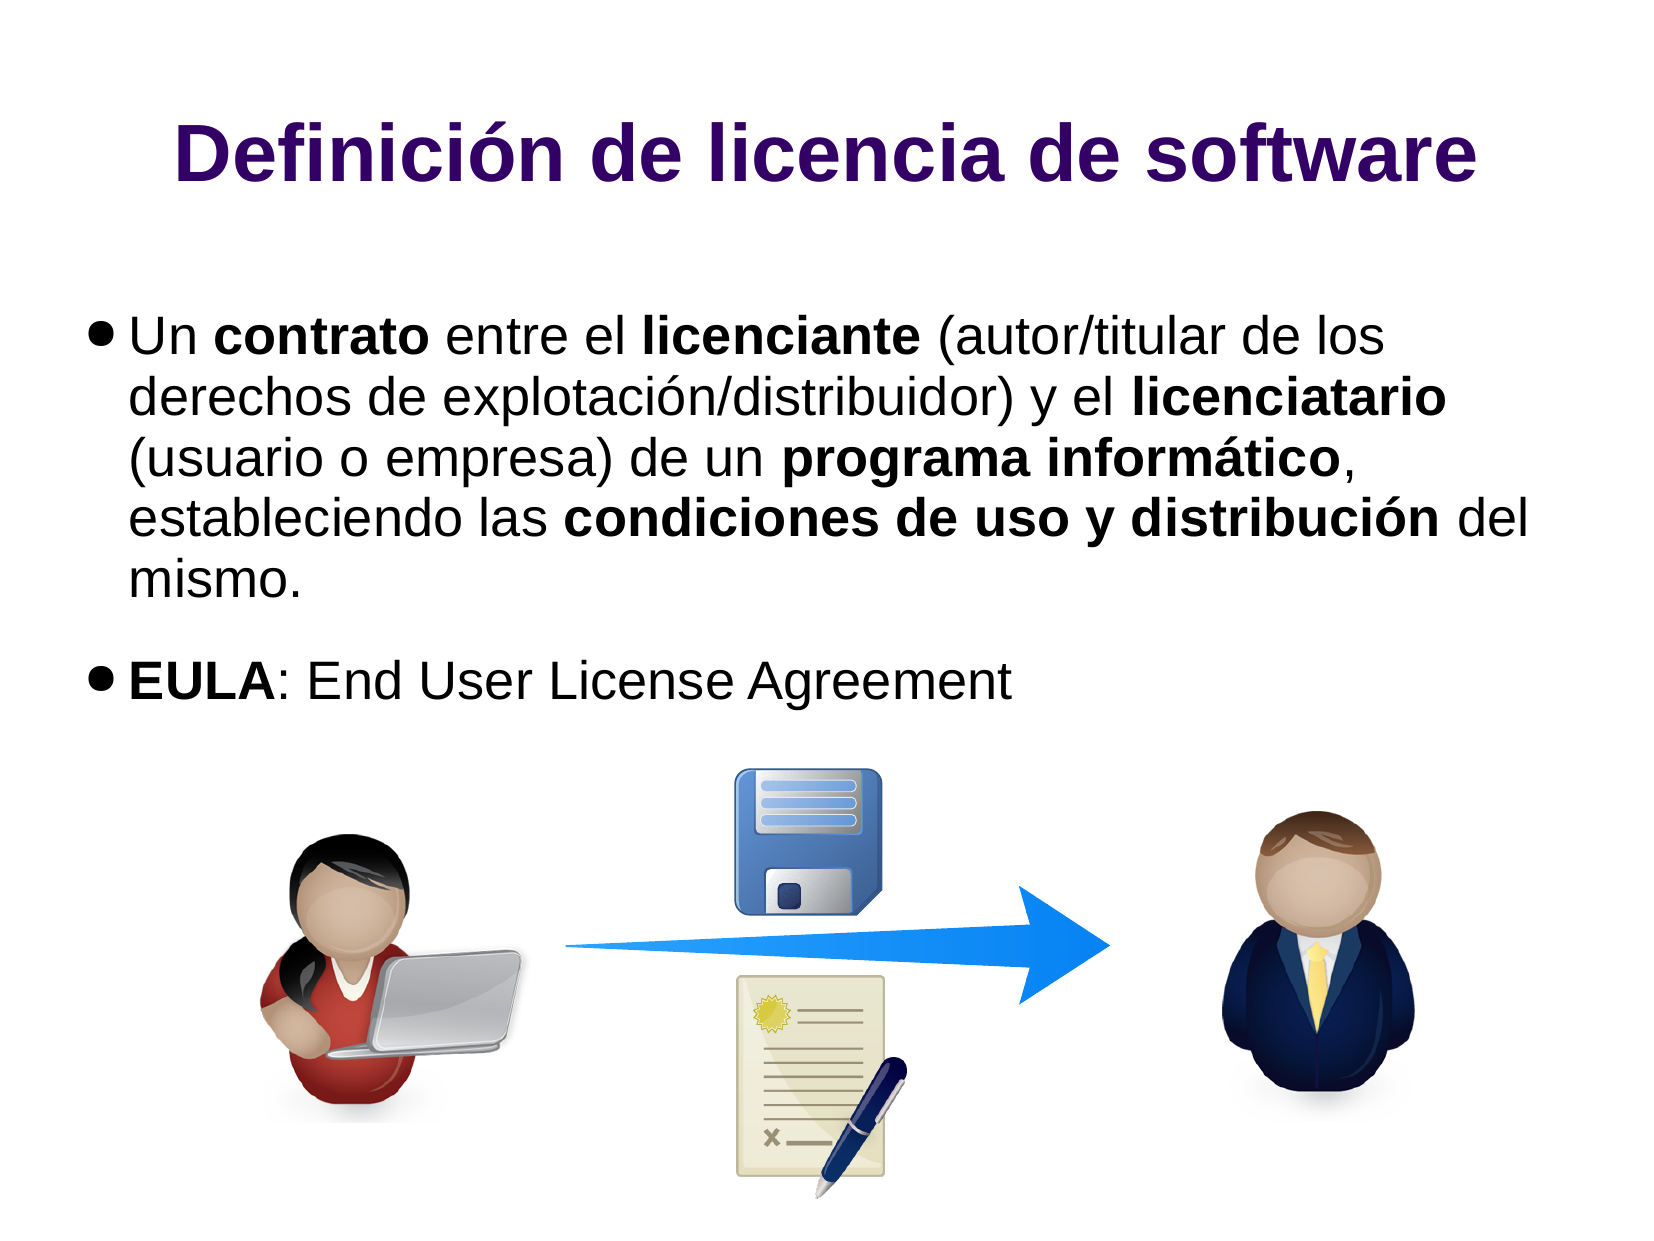

# Definición de licencia de software
Un contrato entre el licenciante (autor/titular de los derechos de explotación/distribuidor) y el licenciatario (usuario o empresa) de un programa informático, estableciendo las condiciones de uso y distribución del mismo.
EULA: End User License Agreement